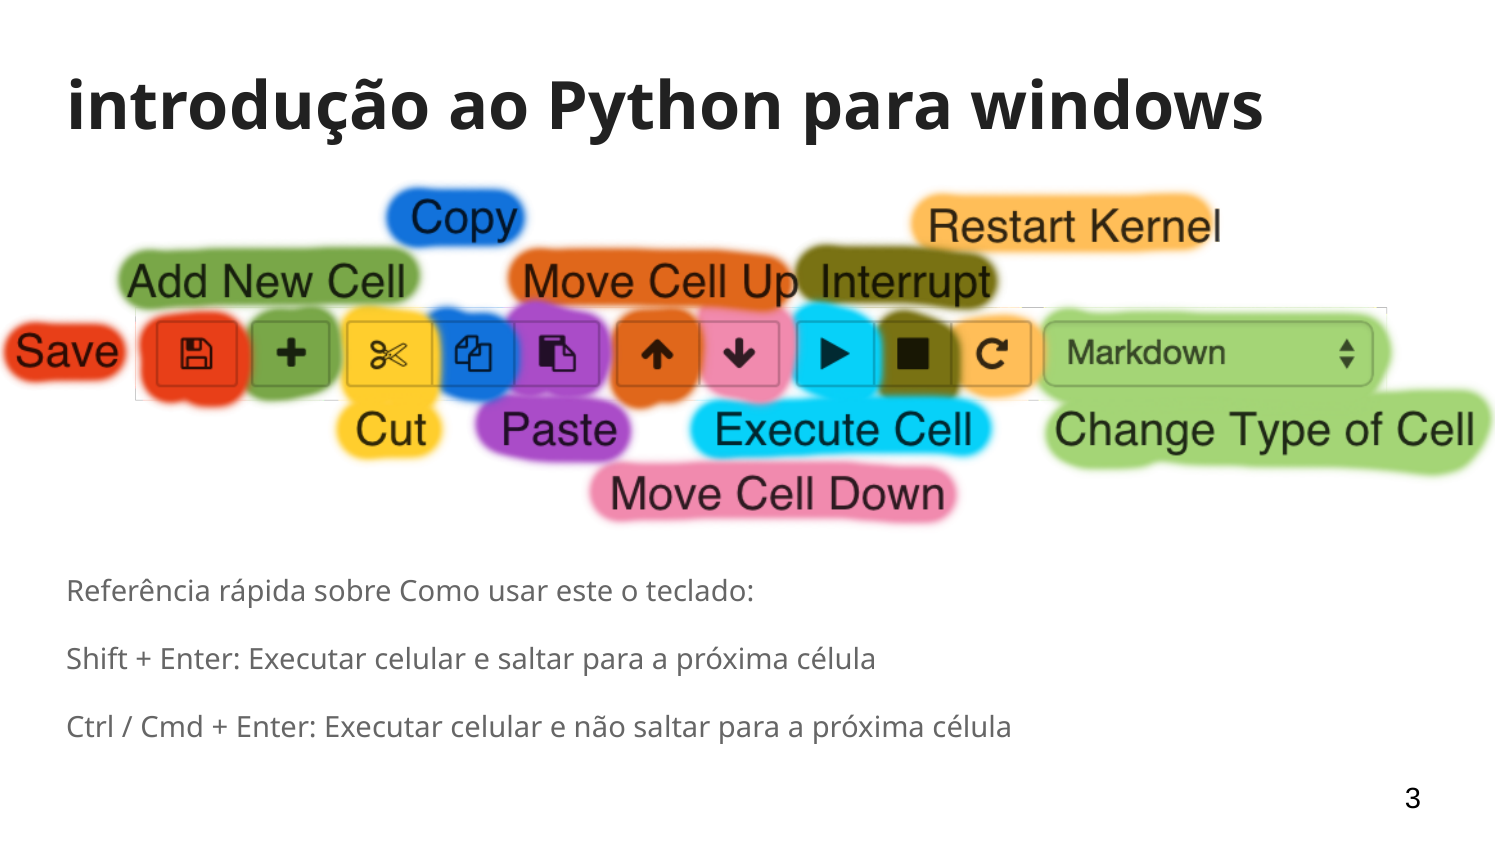

# introdução ao Python para windows
Referência rápida sobre Como usar este o teclado:
Shift + Enter: Executar celular e saltar para a próxima célula
Ctrl / Cmd + Enter: Executar celular e não saltar para a próxima célula